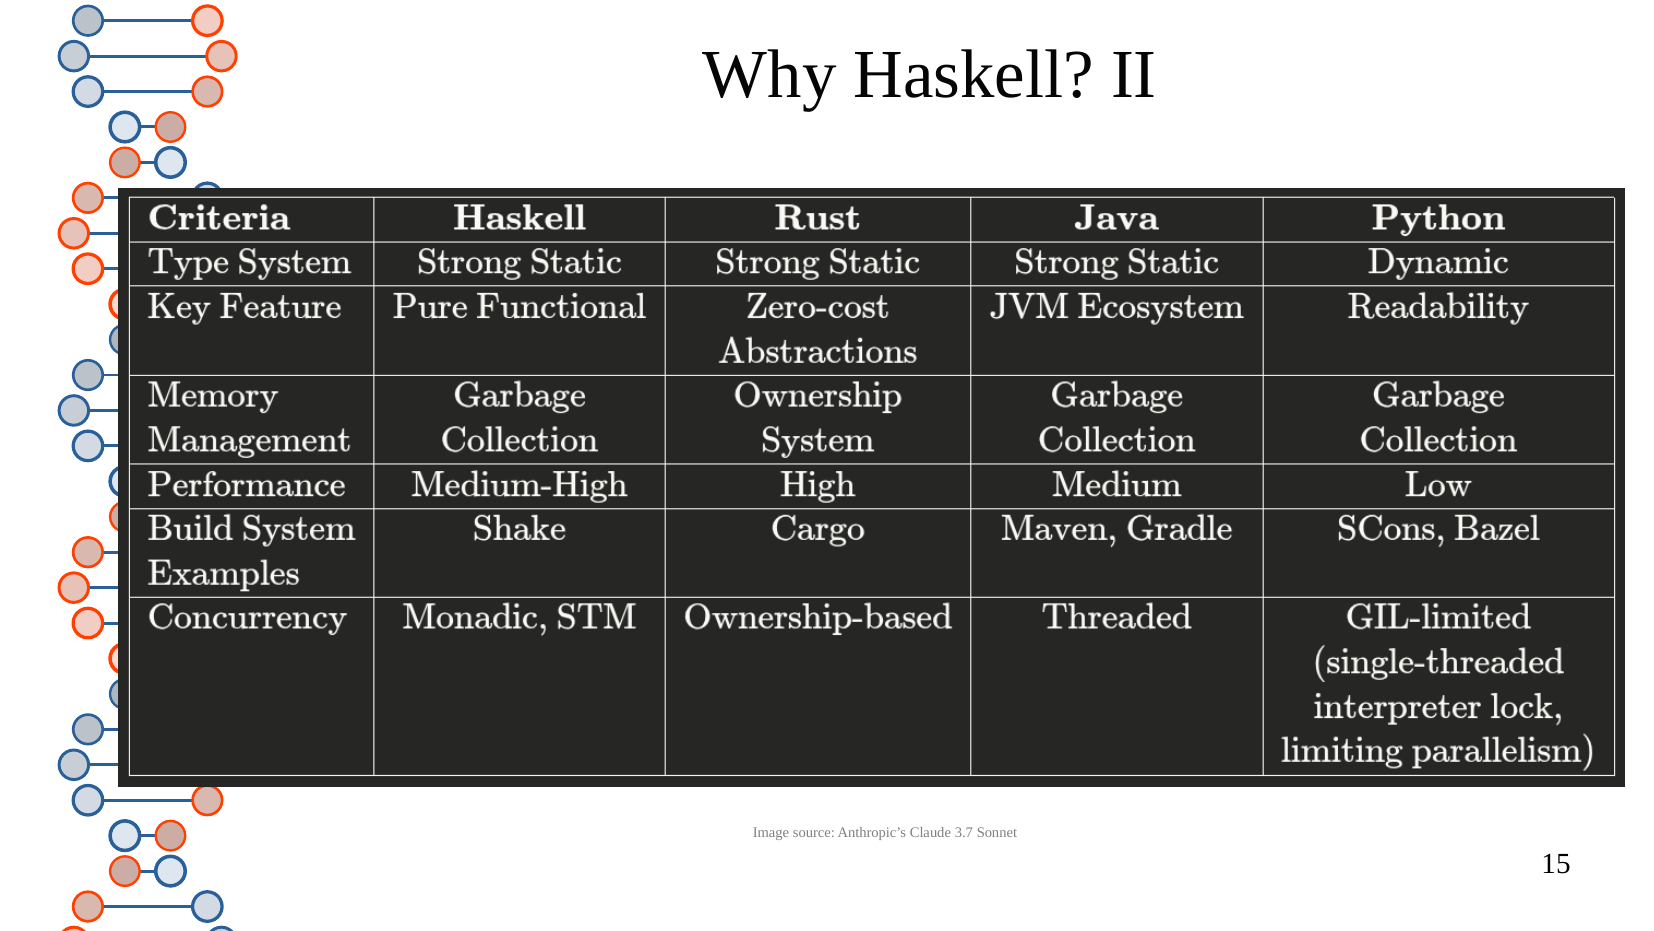

# Why Haskell? II
Image source: Anthropic’s Claude 3.7 Sonnet
15